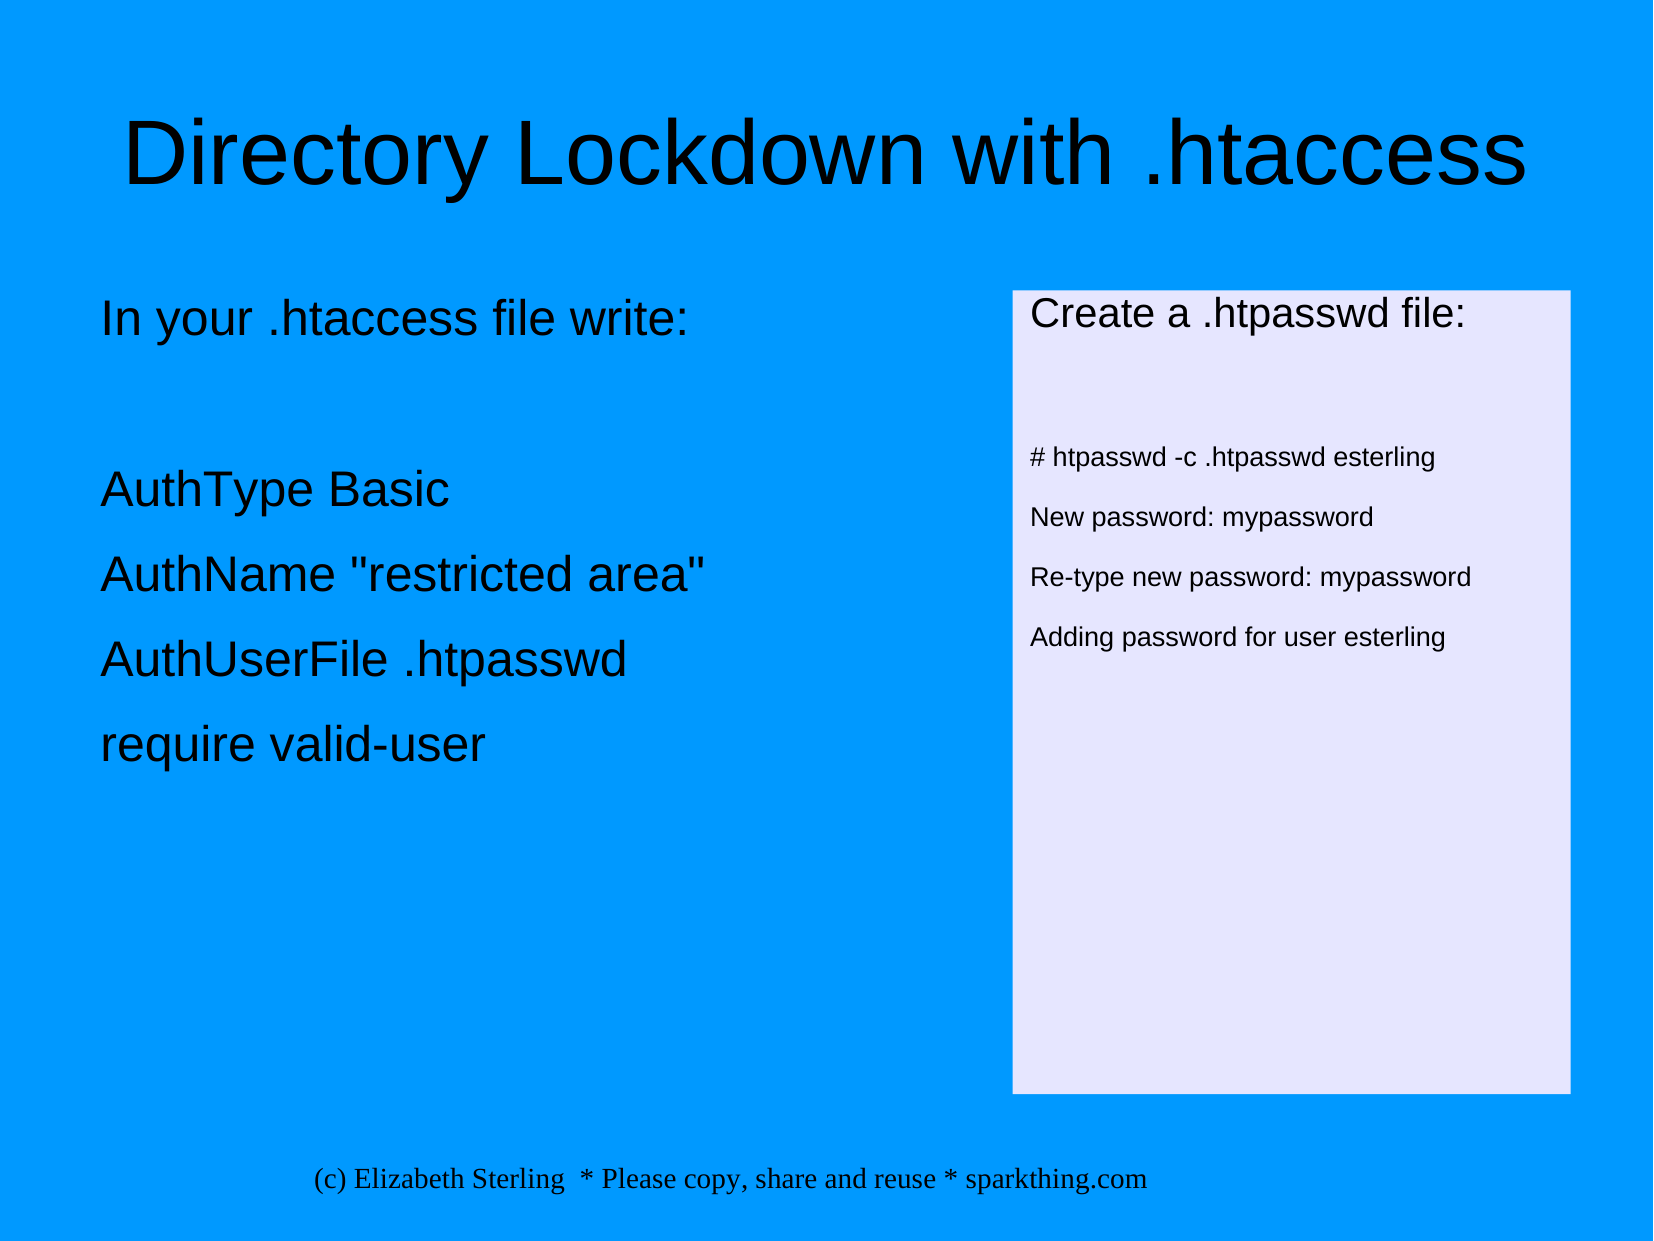

# Directory Lockdown with .htaccess
In your .htaccess file write:
AuthType Basic
AuthName "restricted area"
AuthUserFile .htpasswd
require valid-user
Create a .htpasswd file:
# htpasswd -c .htpasswd esterling
New password: mypassword
Re-type new password: mypassword
Adding password for user esterling
(c) Elizabeth Sterling * Please copy, share and reuse * sparkthing.com